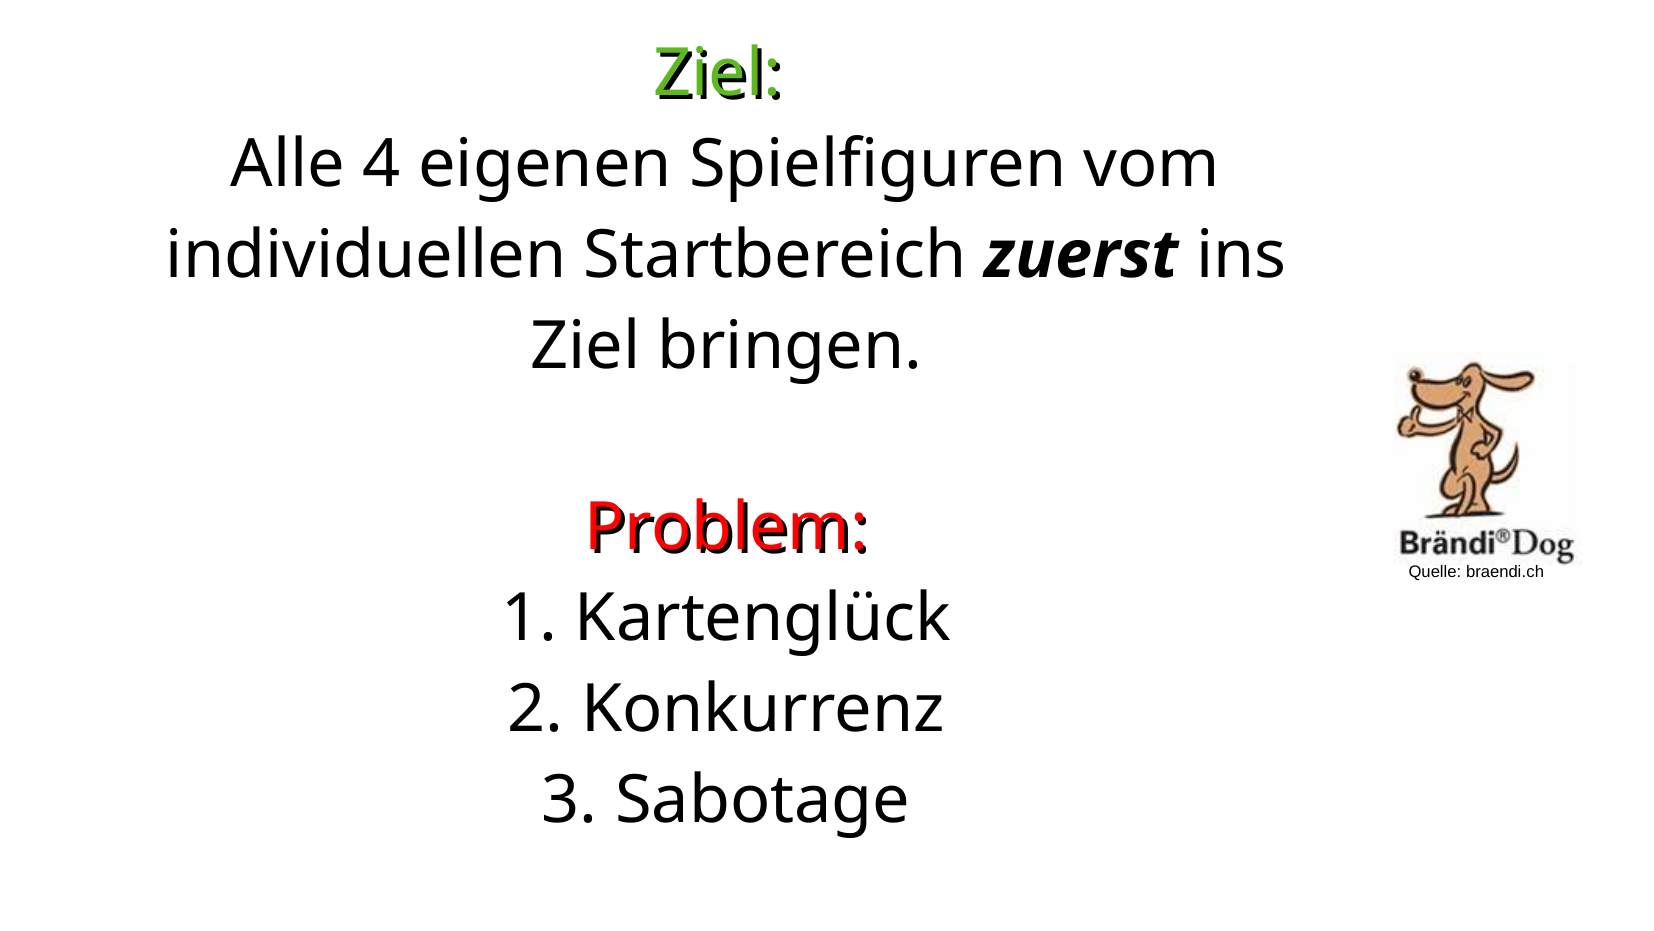

Ziel:
Alle 4 eigenen Spielfiguren vom individuellen Startbereich zuerst ins Ziel bringen.
Problem:
1. Kartenglück
2. Konkurrenz
3. Sabotage
Quelle: braendi.ch